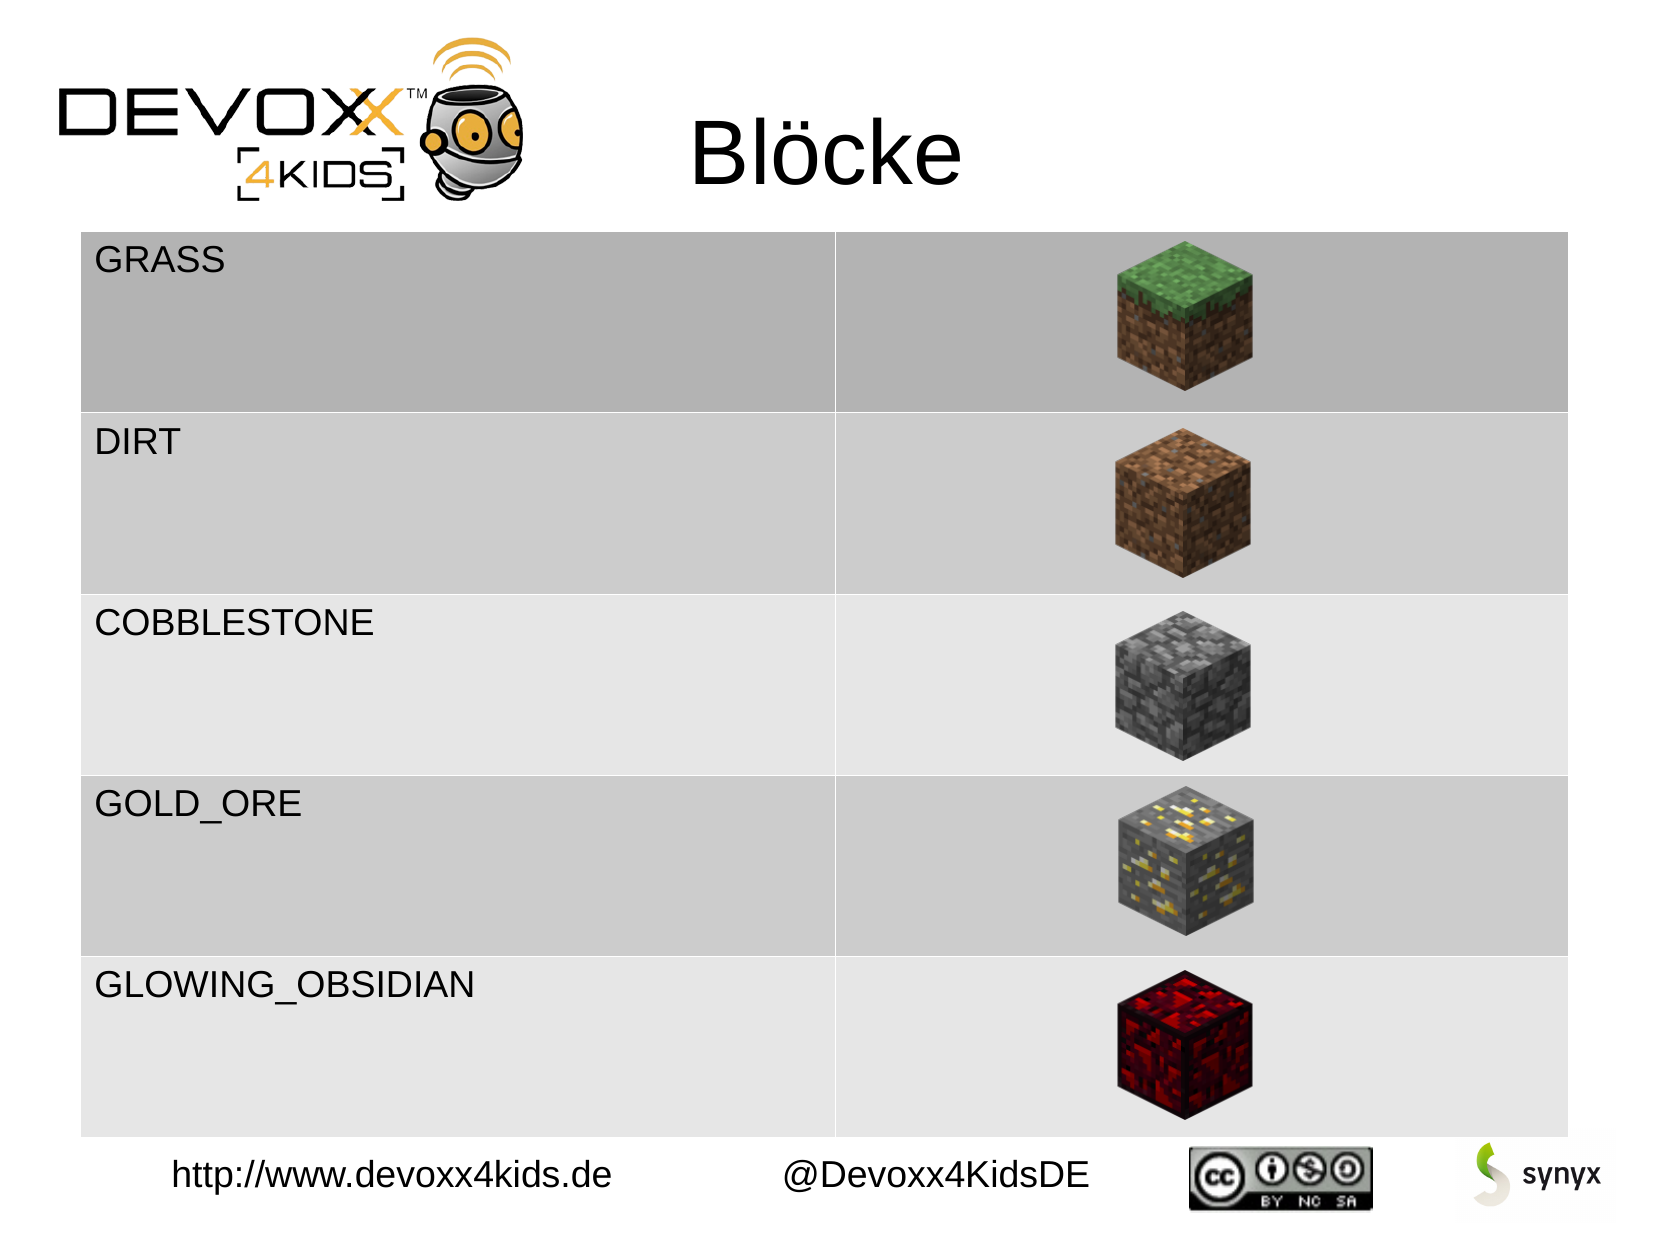

# Blöcke
| GRASS | |
| --- | --- |
| DIRT | |
| COBBLESTONE | |
| GOLD\_ORE | |
| GLOWING\_OBSIDIAN | |